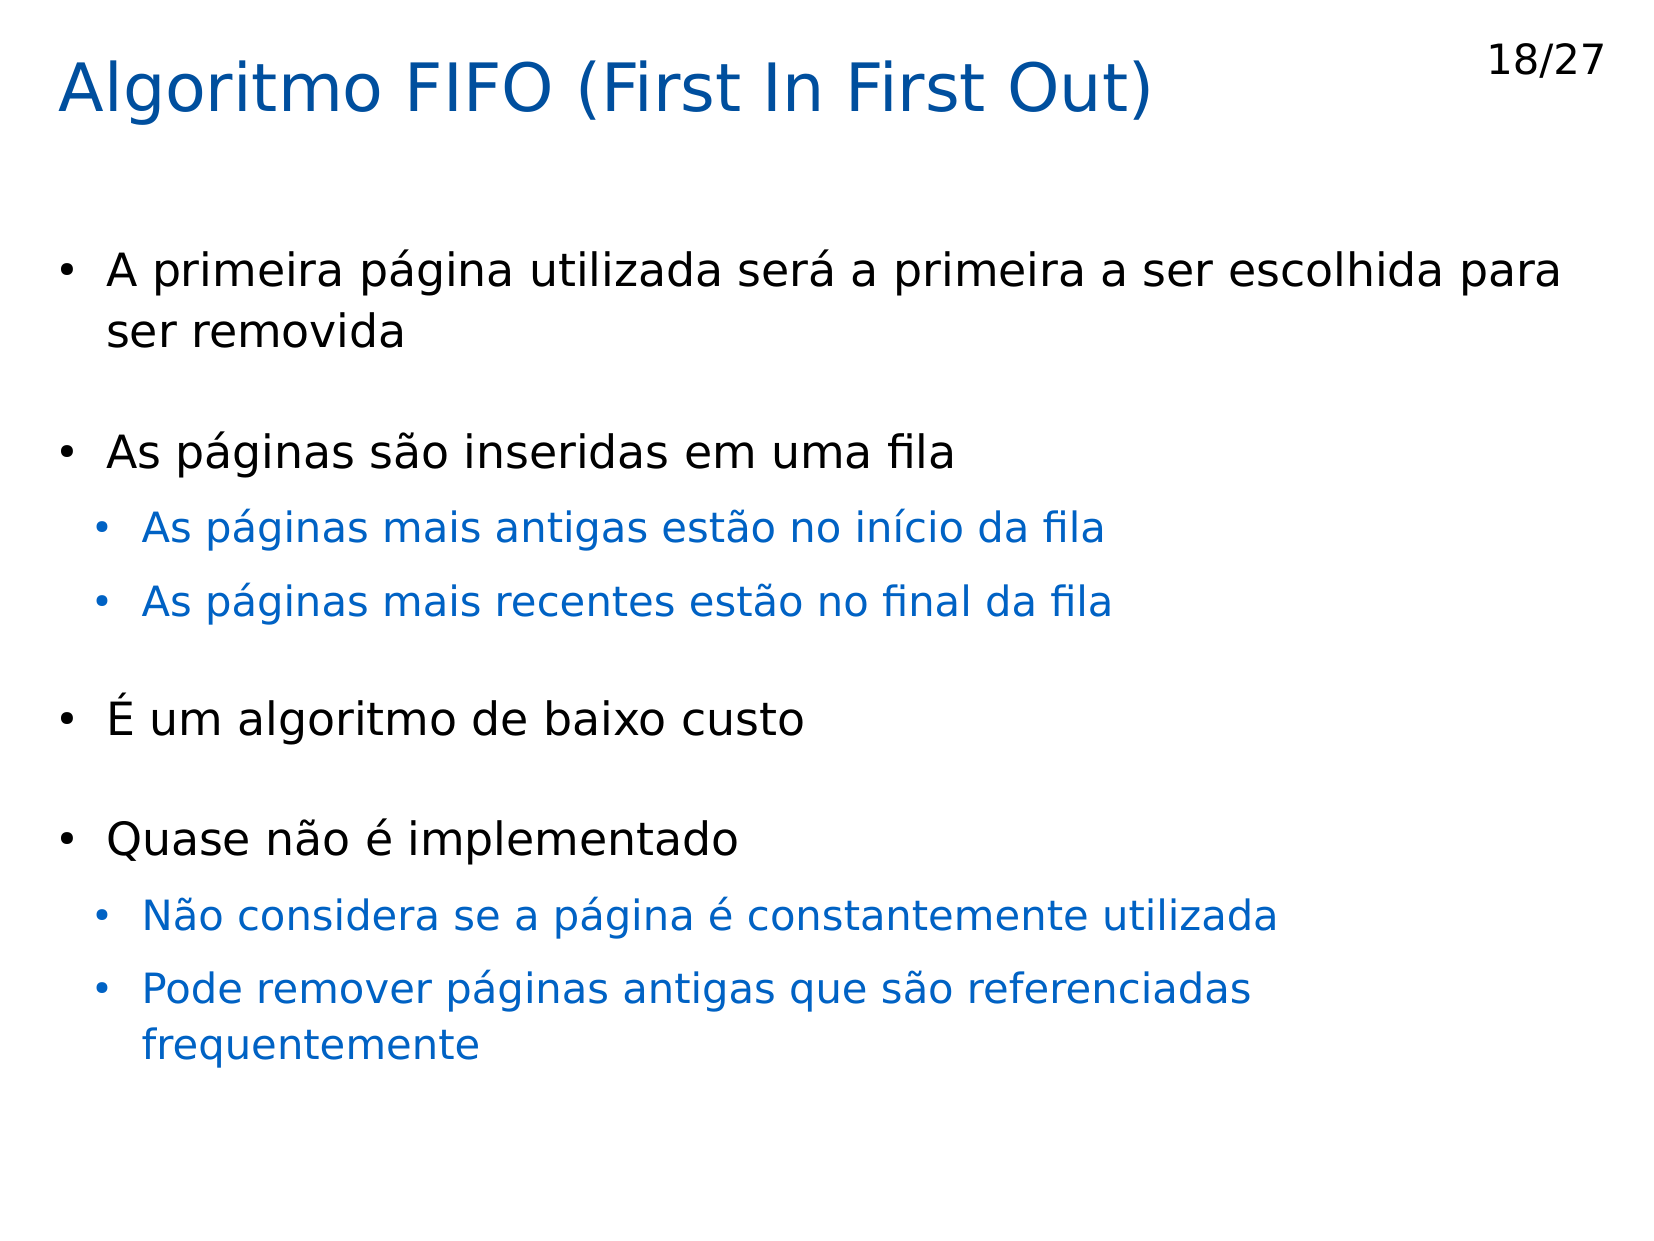

# Algoritmo FIFO (First In First Out)
18
A primeira página utilizada será a primeira a ser escolhida para ser removida
As páginas são inseridas em uma fila
As páginas mais antigas estão no início da fila
As páginas mais recentes estão no final da fila
É um algoritmo de baixo custo
Quase não é implementado
Não considera se a página é constantemente utilizada
Pode remover páginas antigas que são referenciadas frequentemente